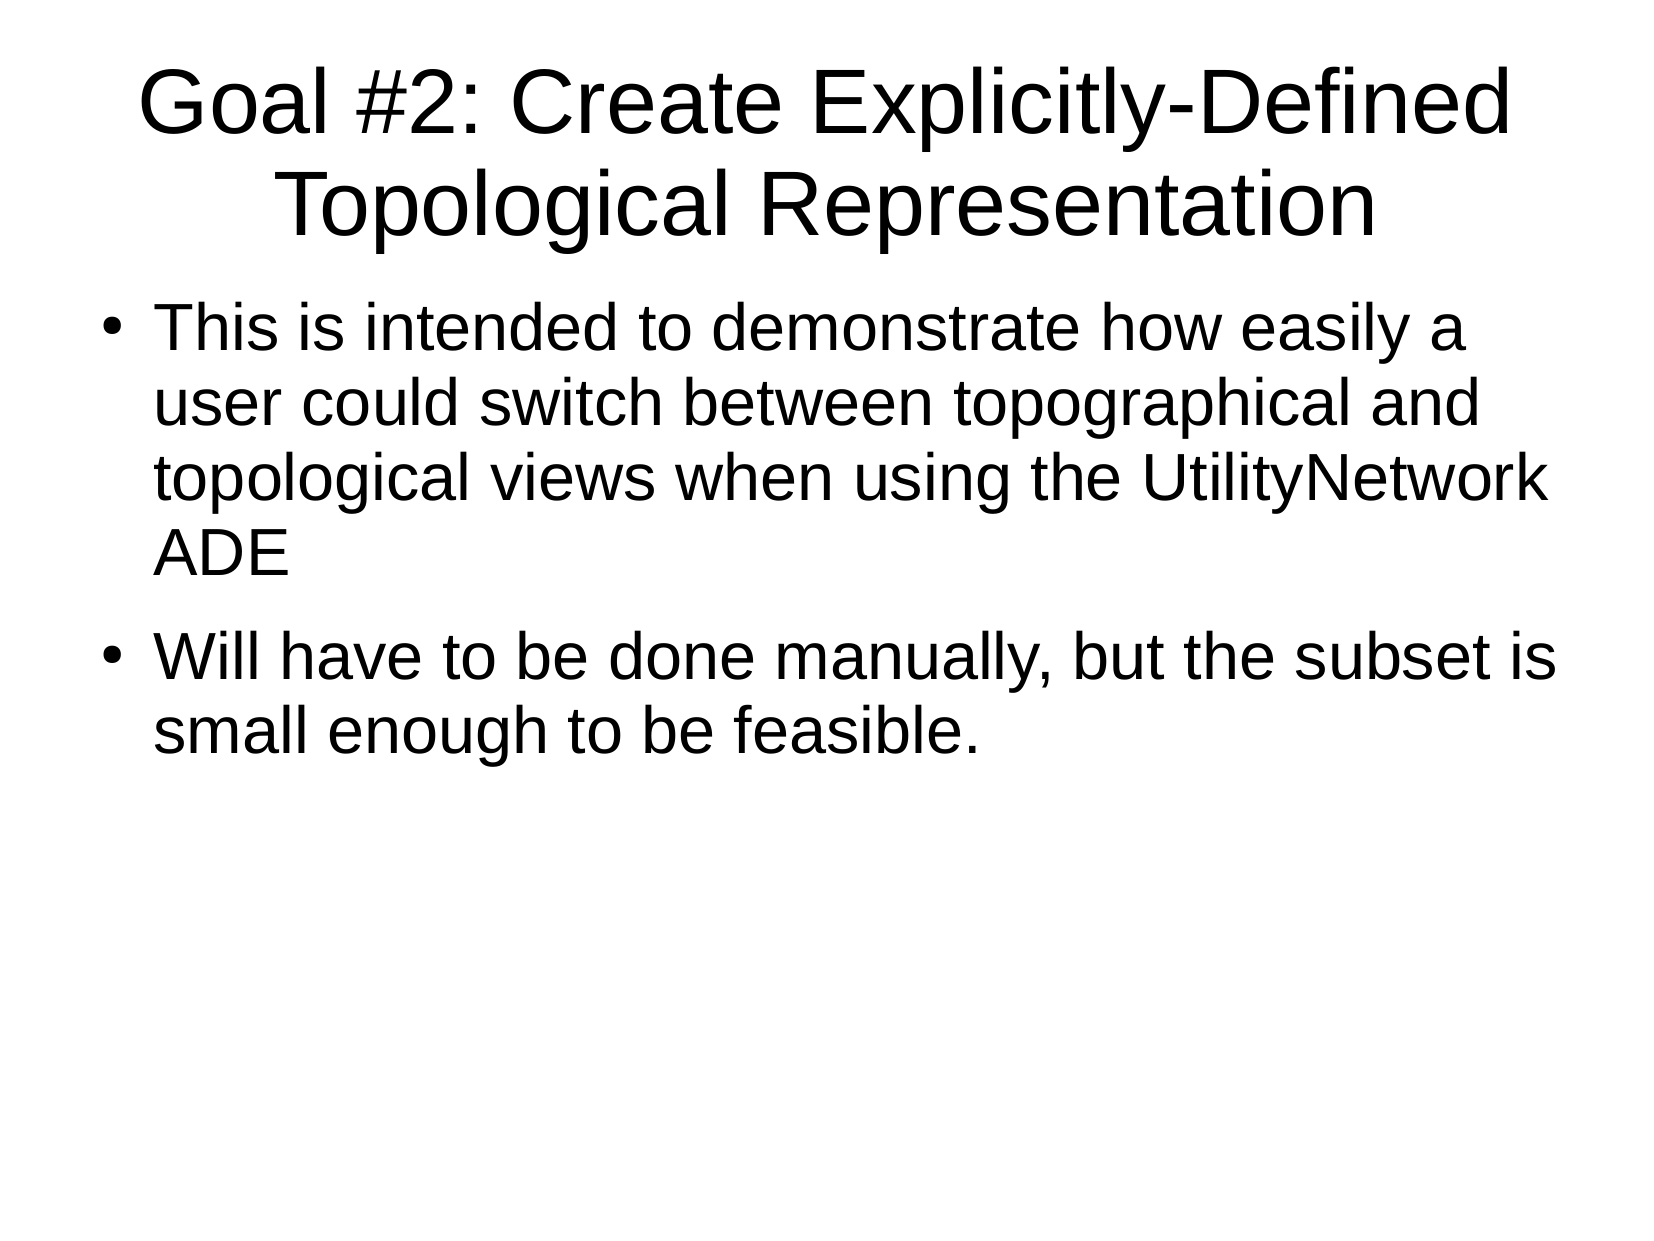

# Goal #2: Create Explicitly-Defined Topological Representation
This is intended to demonstrate how easily a user could switch between topographical and topological views when using the UtilityNetwork ADE
Will have to be done manually, but the subset is small enough to be feasible.